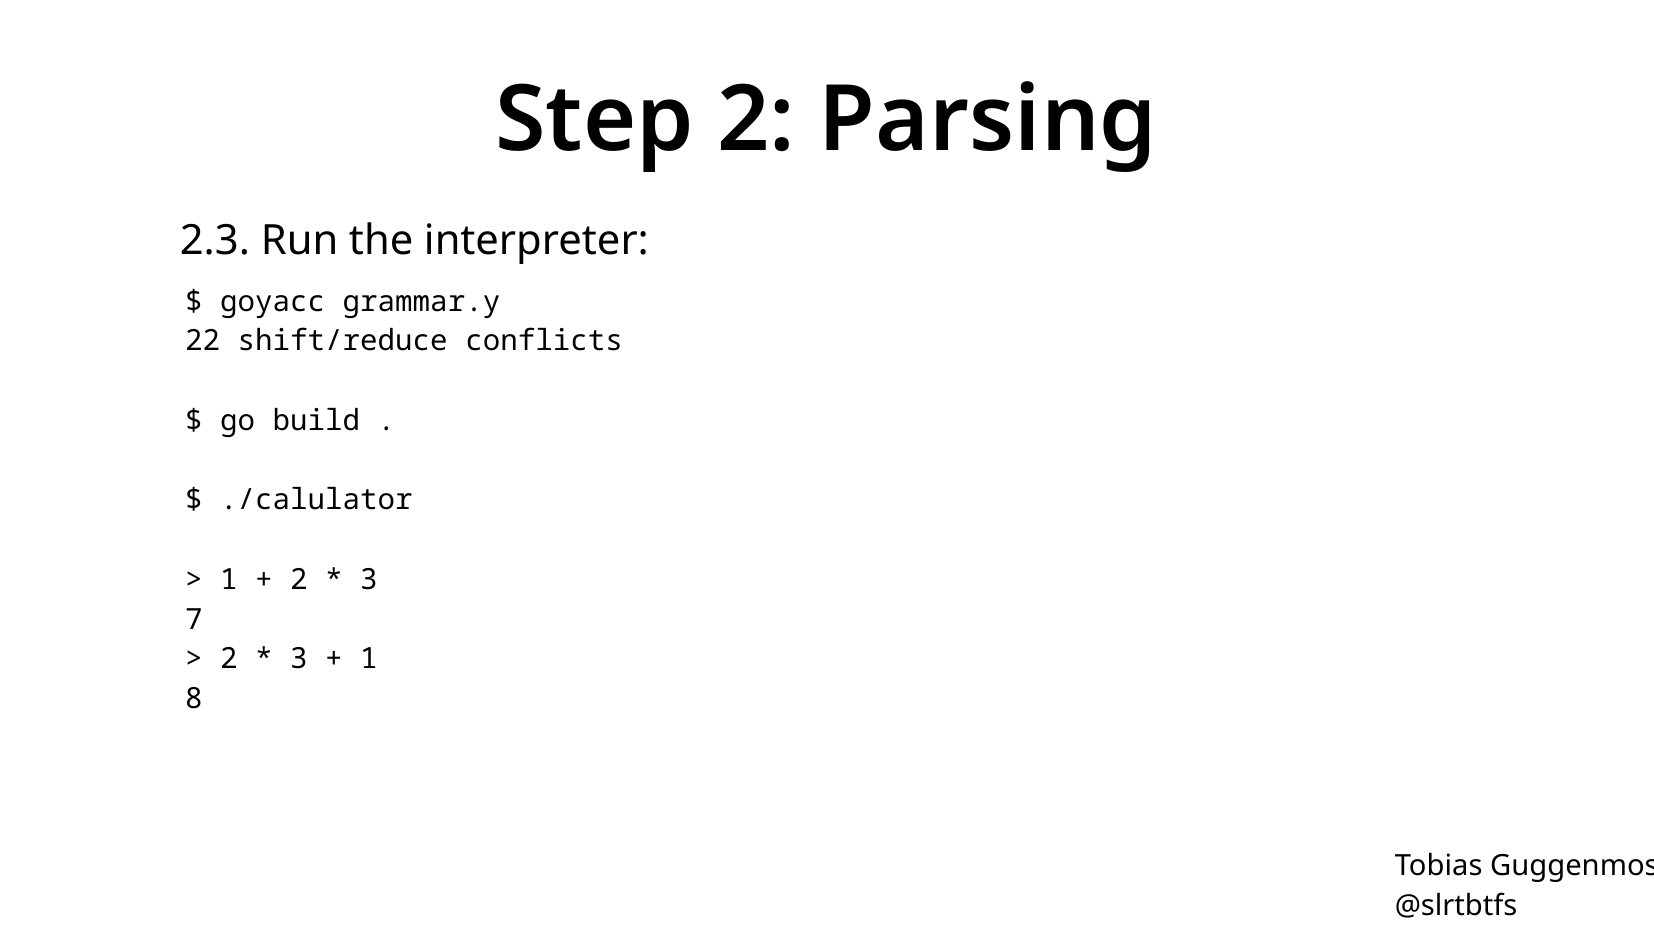

# Step 2: Parsing
2.3. Run the interpreter:
$ goyacc grammar.y
22 shift/reduce conflicts
$ go build .
$ ./calulator
> 1 + 2 * 3
7
> 2 * 3 + 1
8